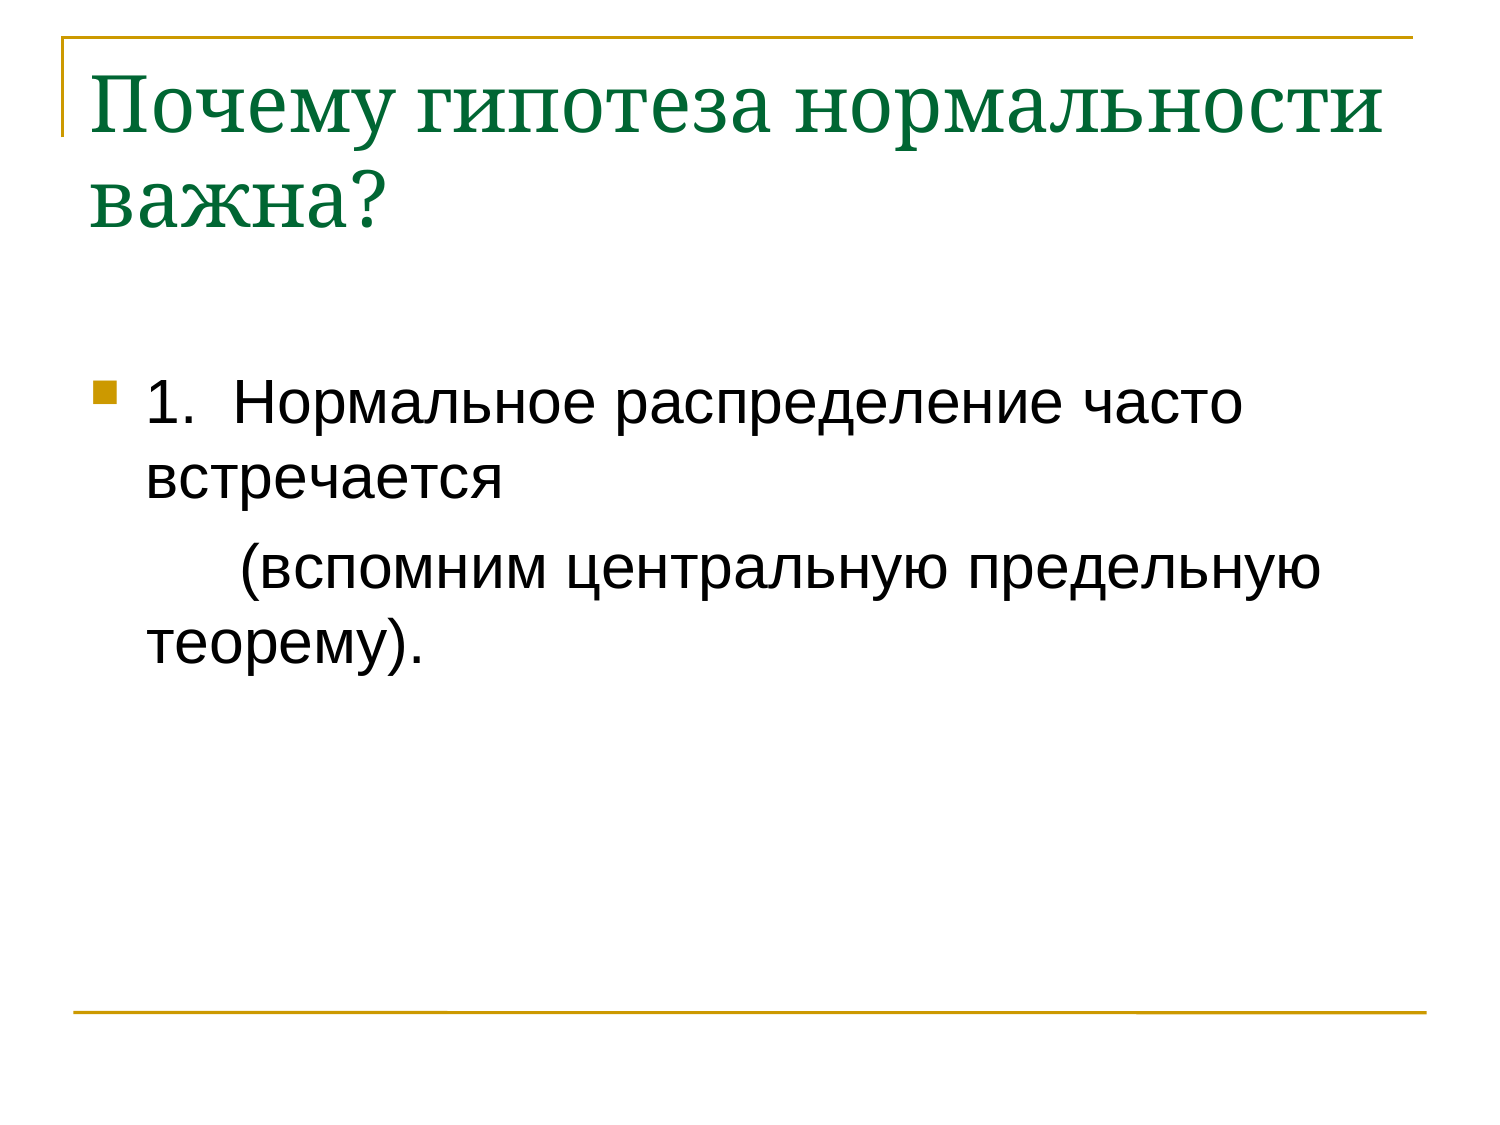

# Почему гипотеза нормальности важна?
1. Нормальное распределение часто встречается
		(вспомним центральную предельную теорему).